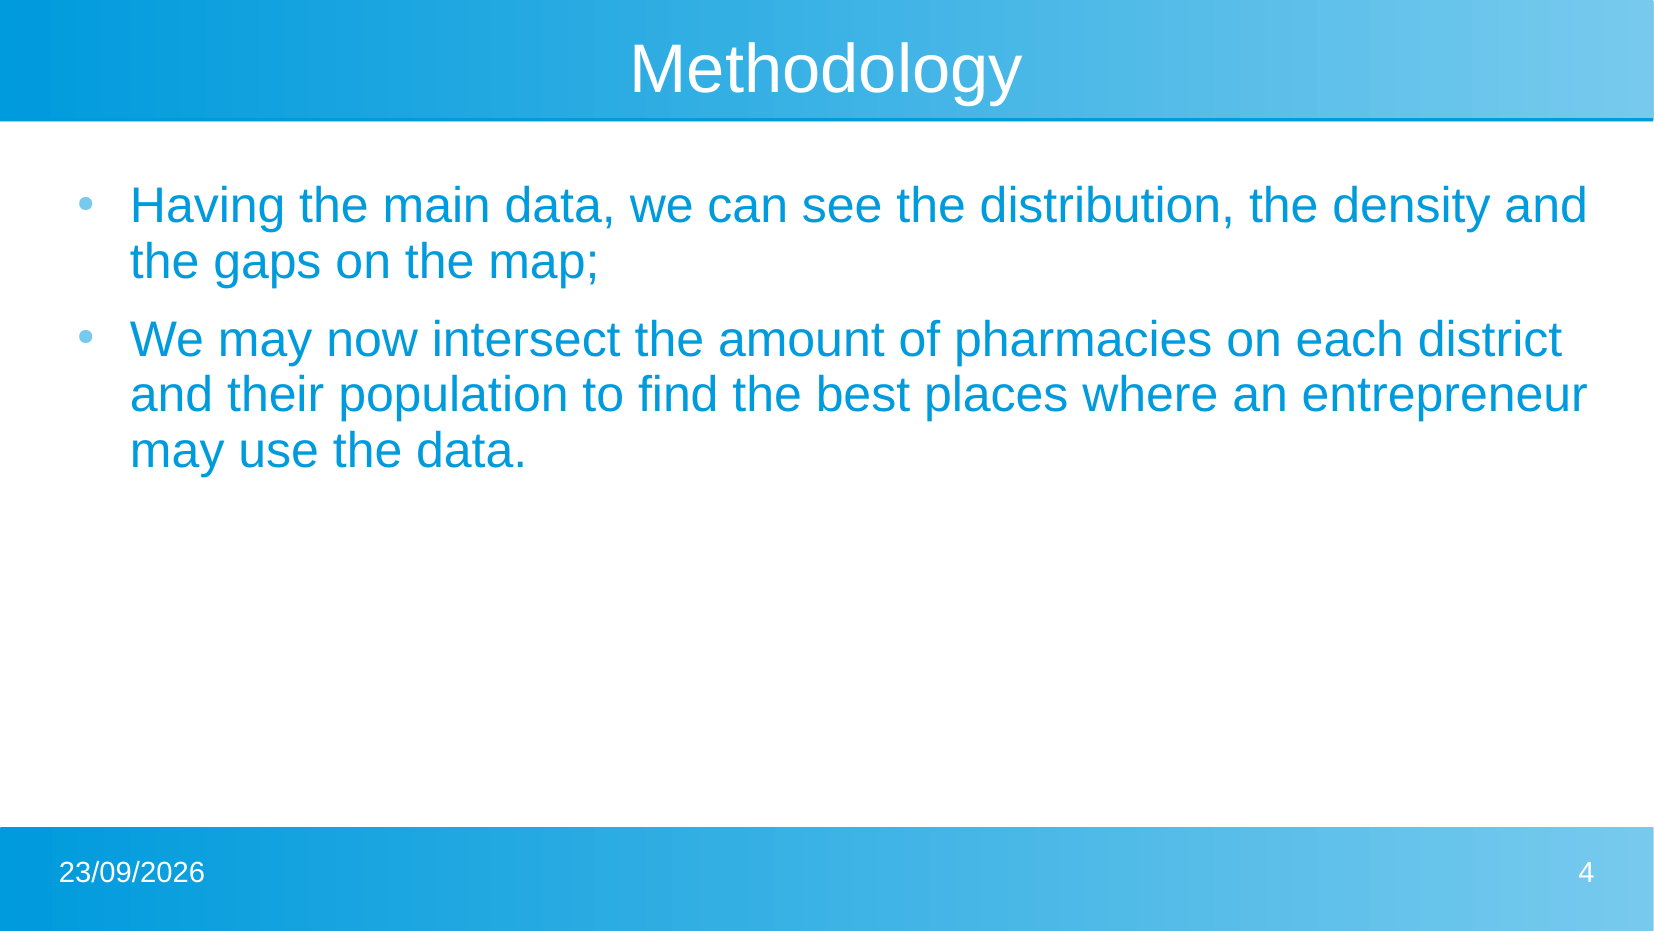

# Methodology
Having the main data, we can see the distribution, the density and the gaps on the map;
We may now intersect the amount of pharmacies on each district and their population to find the best places where an entrepreneur may use the data.
4